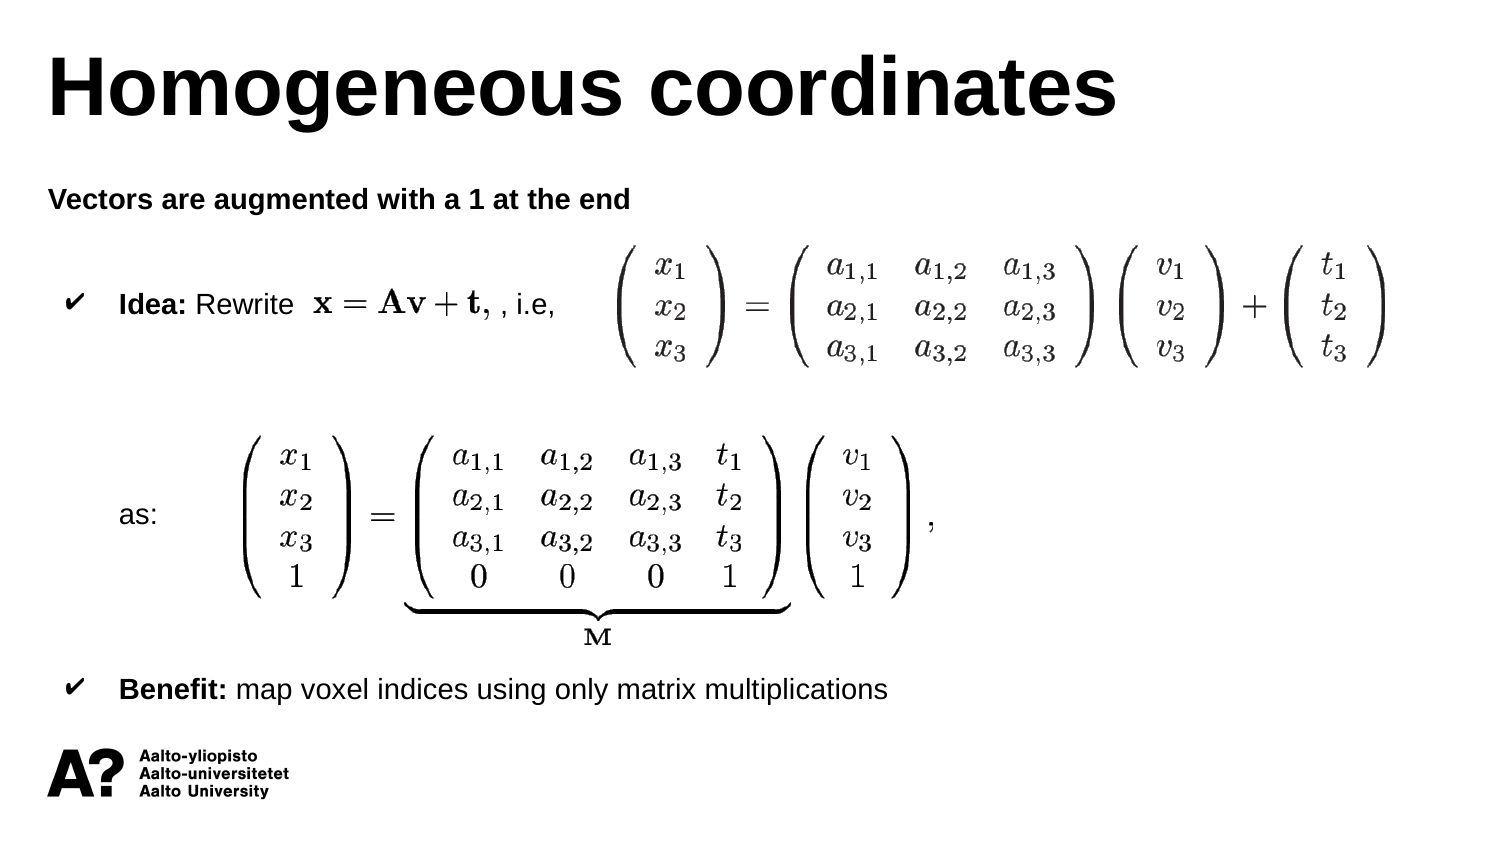

# Homogeneous coordinates
Vectors are augmented with a 1 at the end
Idea: Rewrite , i.e,
as:
Benefit: map voxel indices using only matrix multiplications